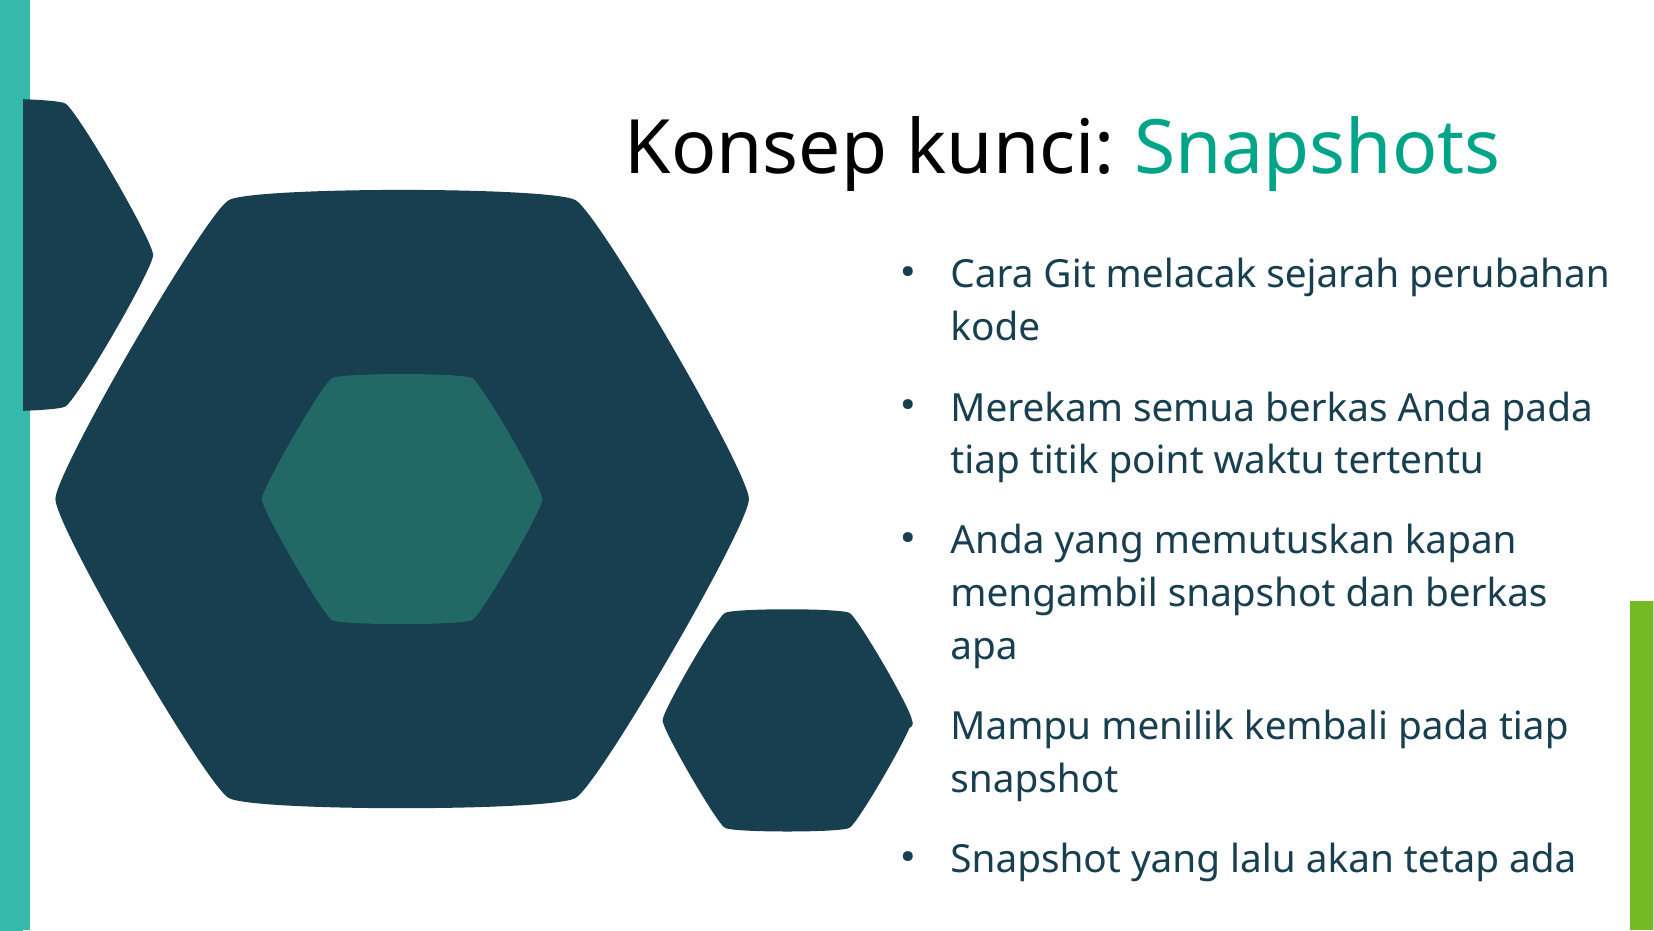

# Konsep kunci: Snapshots
Cara Git melacak sejarah perubahan kode
Merekam semua berkas Anda pada tiap titik point waktu tertentu
Anda yang memutuskan kapan mengambil snapshot dan berkas apa
Mampu menilik kembali pada tiap snapshot
Snapshot yang lalu akan tetap ada